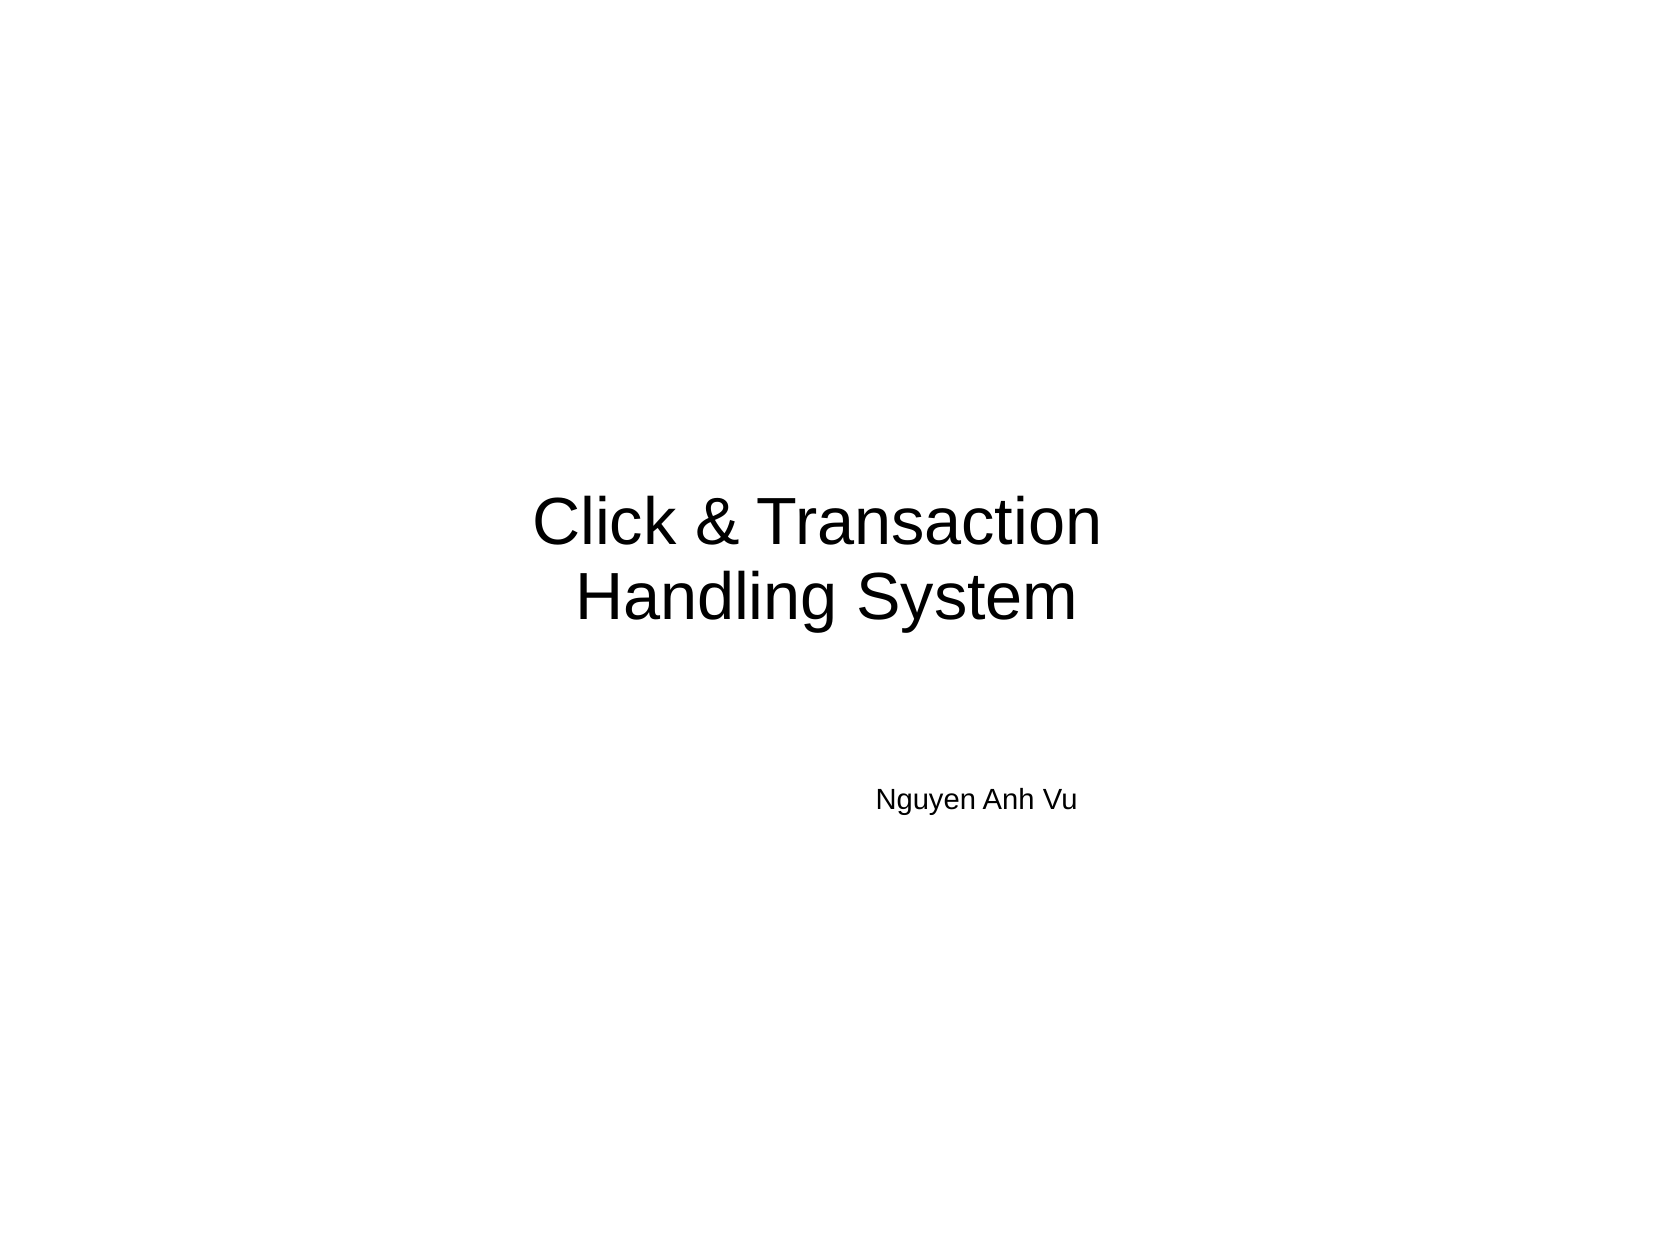

#
Click & Transaction
Handling System
				Nguyen Anh Vu